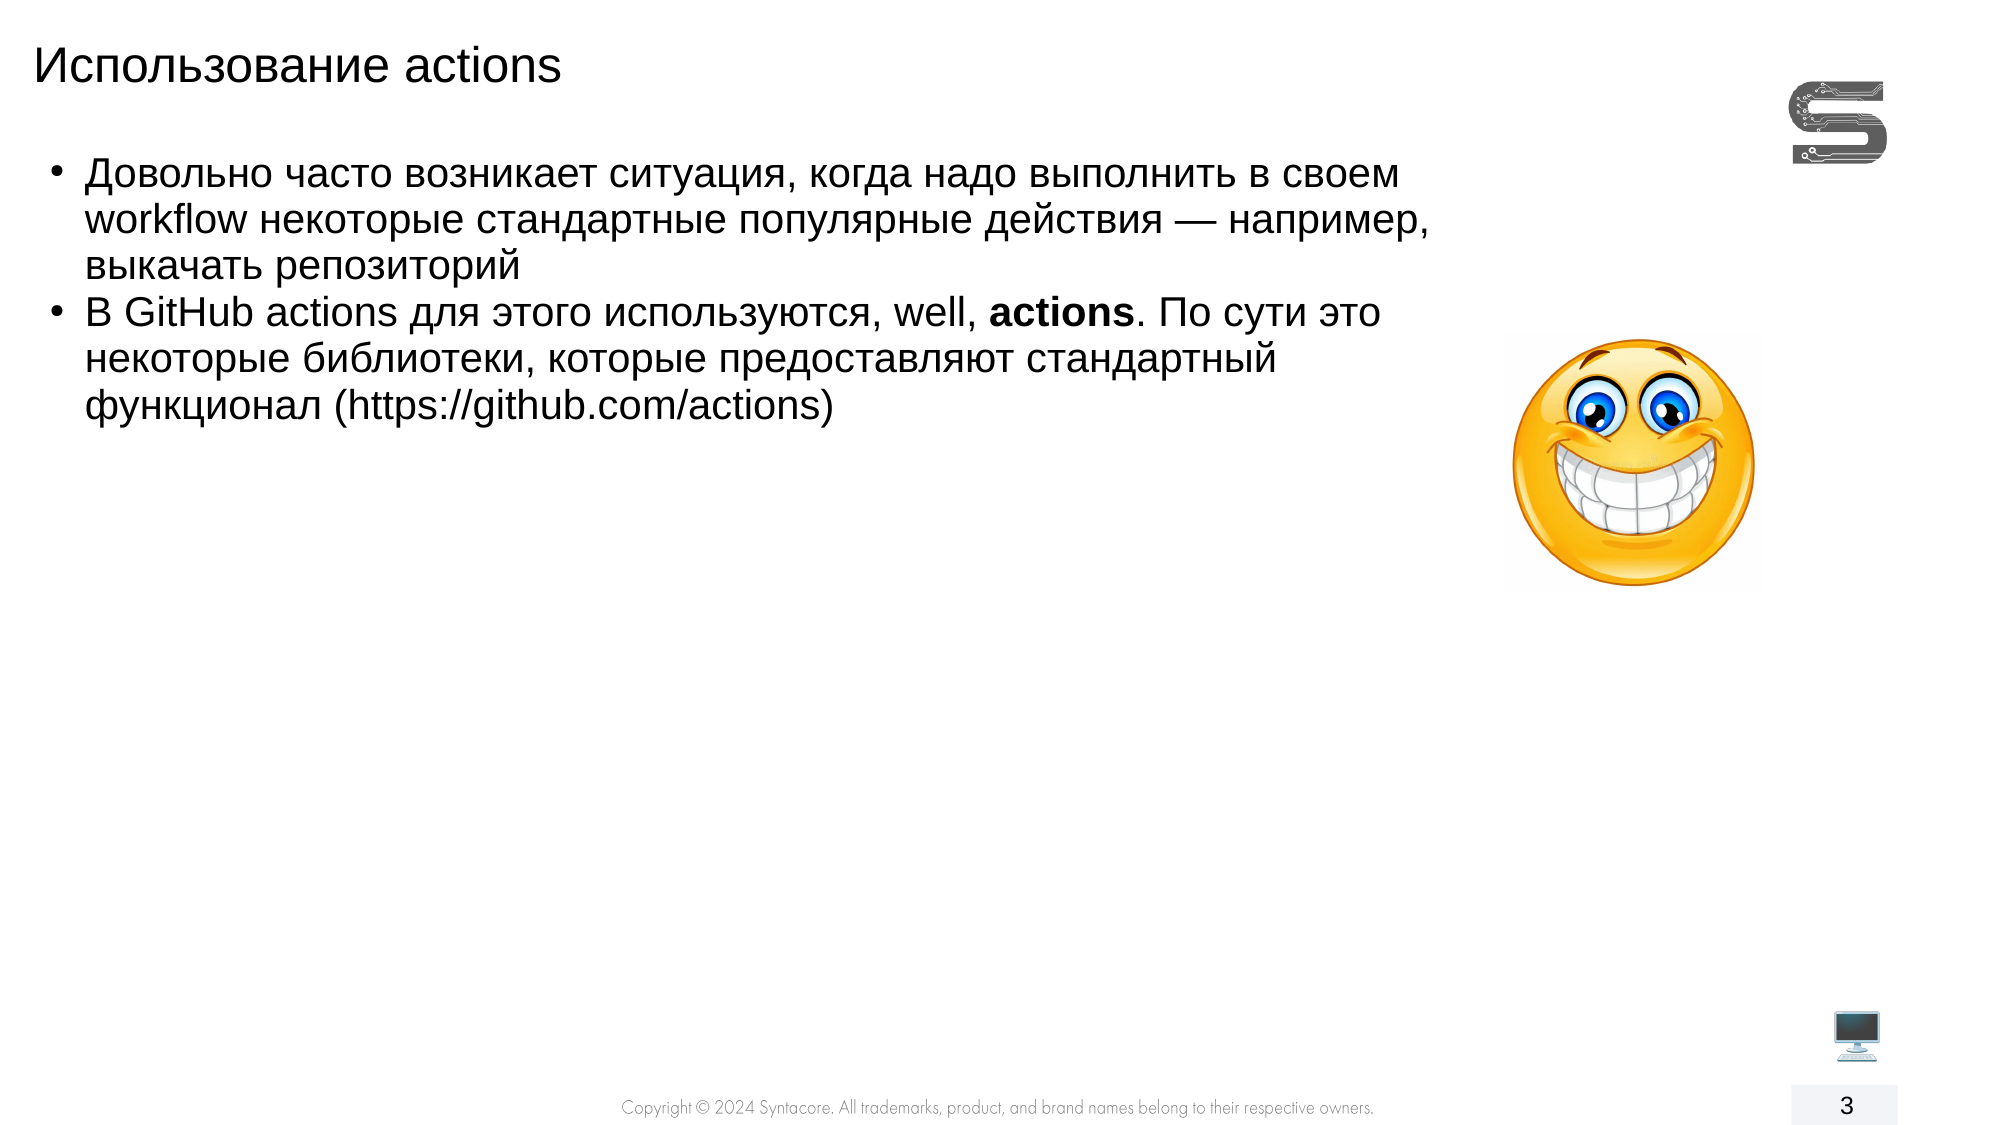

Использование actions
Довольно часто возникает ситуация, когда надо выполнить в своем workflow некоторые стандартные популярные действия — например, выкачать репозиторий
В GitHub actions для этого используются, well, actions. По сути это некоторые библиотеки, которые предоставляют стандартный функционал (https://github.com/actions)